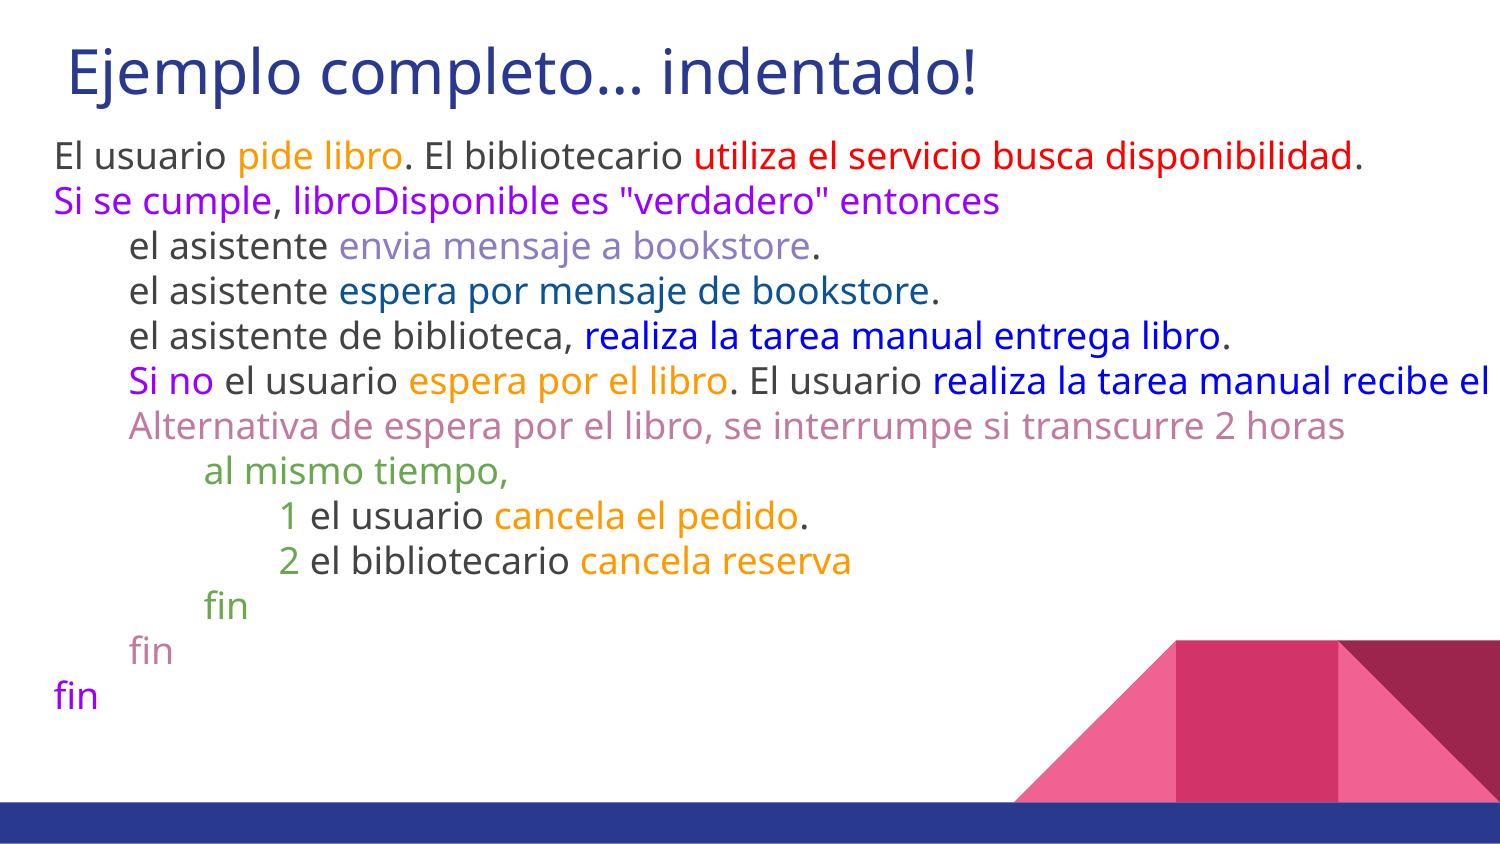

# Ejemplo completo… indentado!
El usuario pide libro. El bibliotecario utiliza el servicio busca disponibilidad.
Si se cumple, libroDisponible es "verdadero" entonces
el asistente envia mensaje a bookstore.
el asistente espera por mensaje de bookstore.
el asistente de biblioteca, realiza la tarea manual entrega libro.
Si no el usuario espera por el libro. El usuario realiza la tarea manual recibe el libro.
Alternativa de espera por el libro, se interrumpe si transcurre 2 horas
al mismo tiempo,
1 el usuario cancela el pedido.
2 el bibliotecario cancela reserva
fin
fin
fin